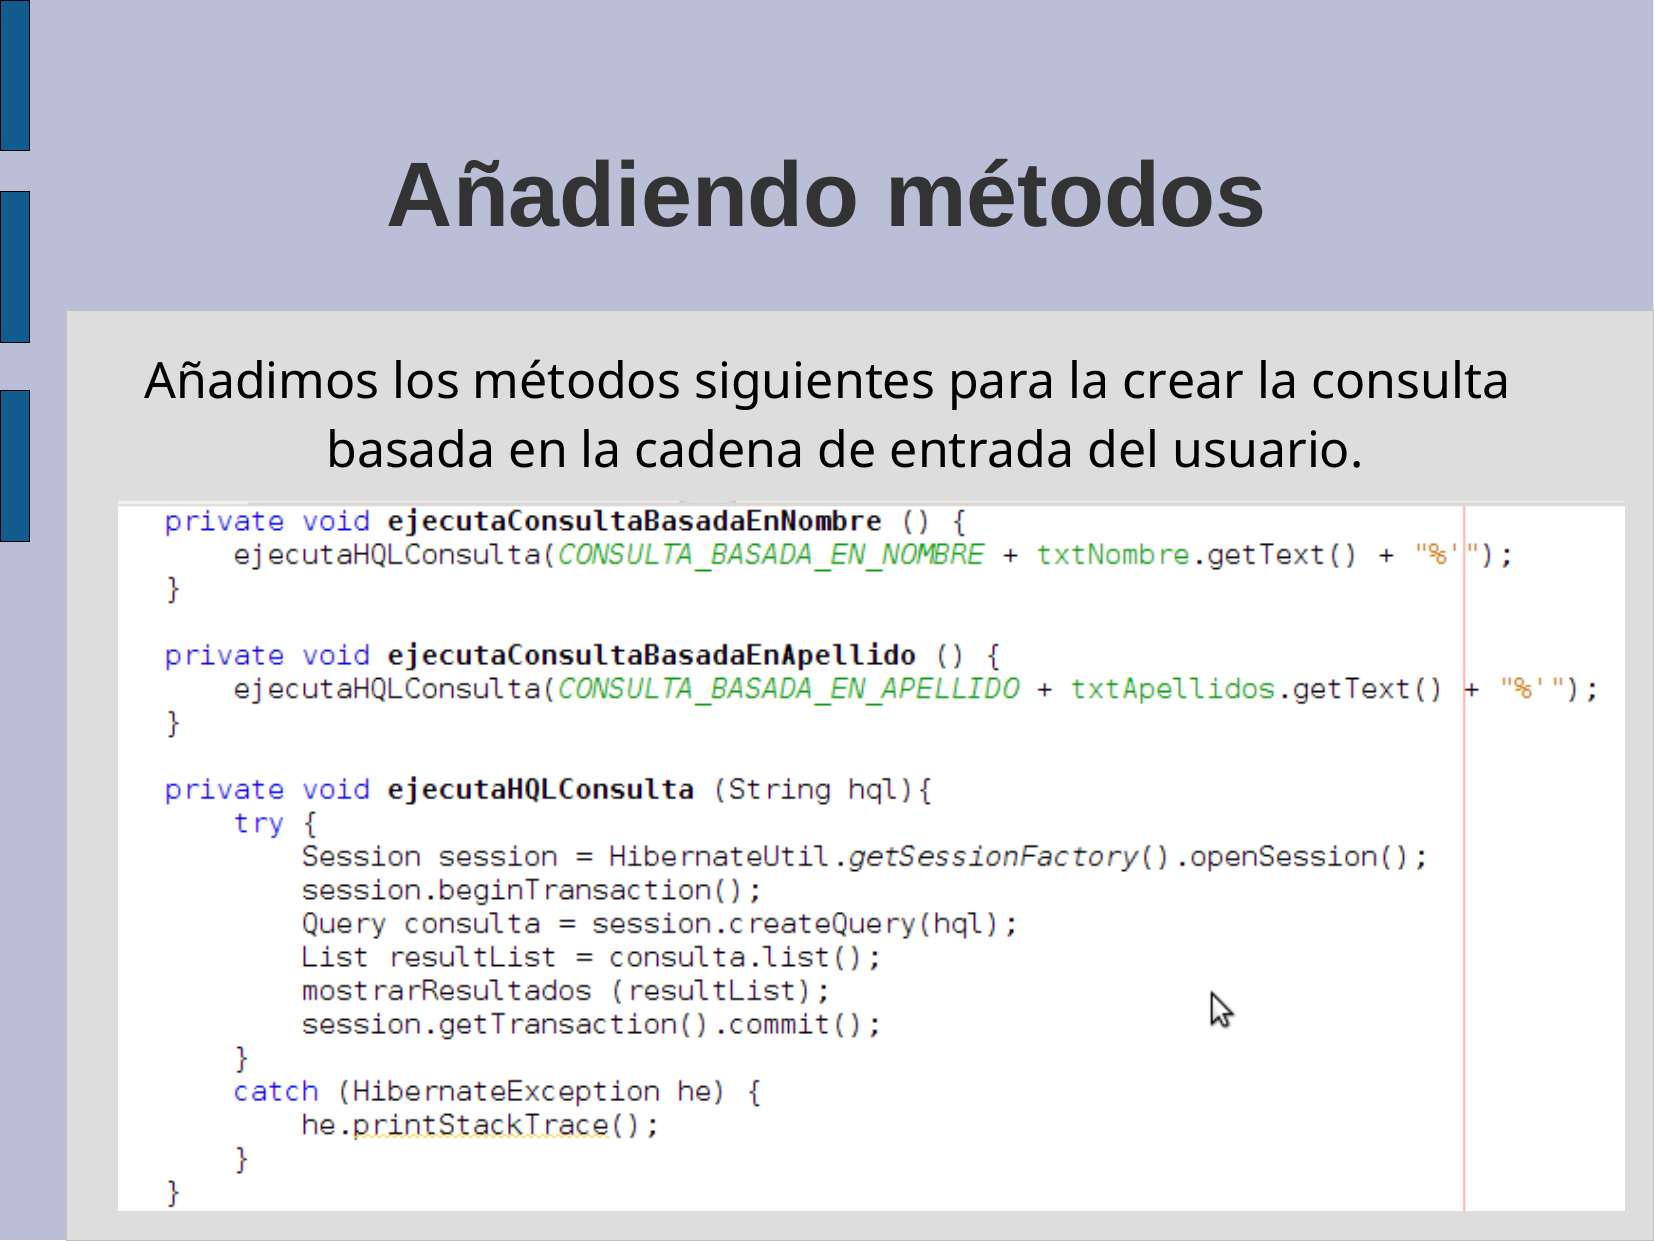

# Añadiendo métodos
Añadimos los métodos siguientes para la crear la consulta basada en la cadena de entrada del usuario.